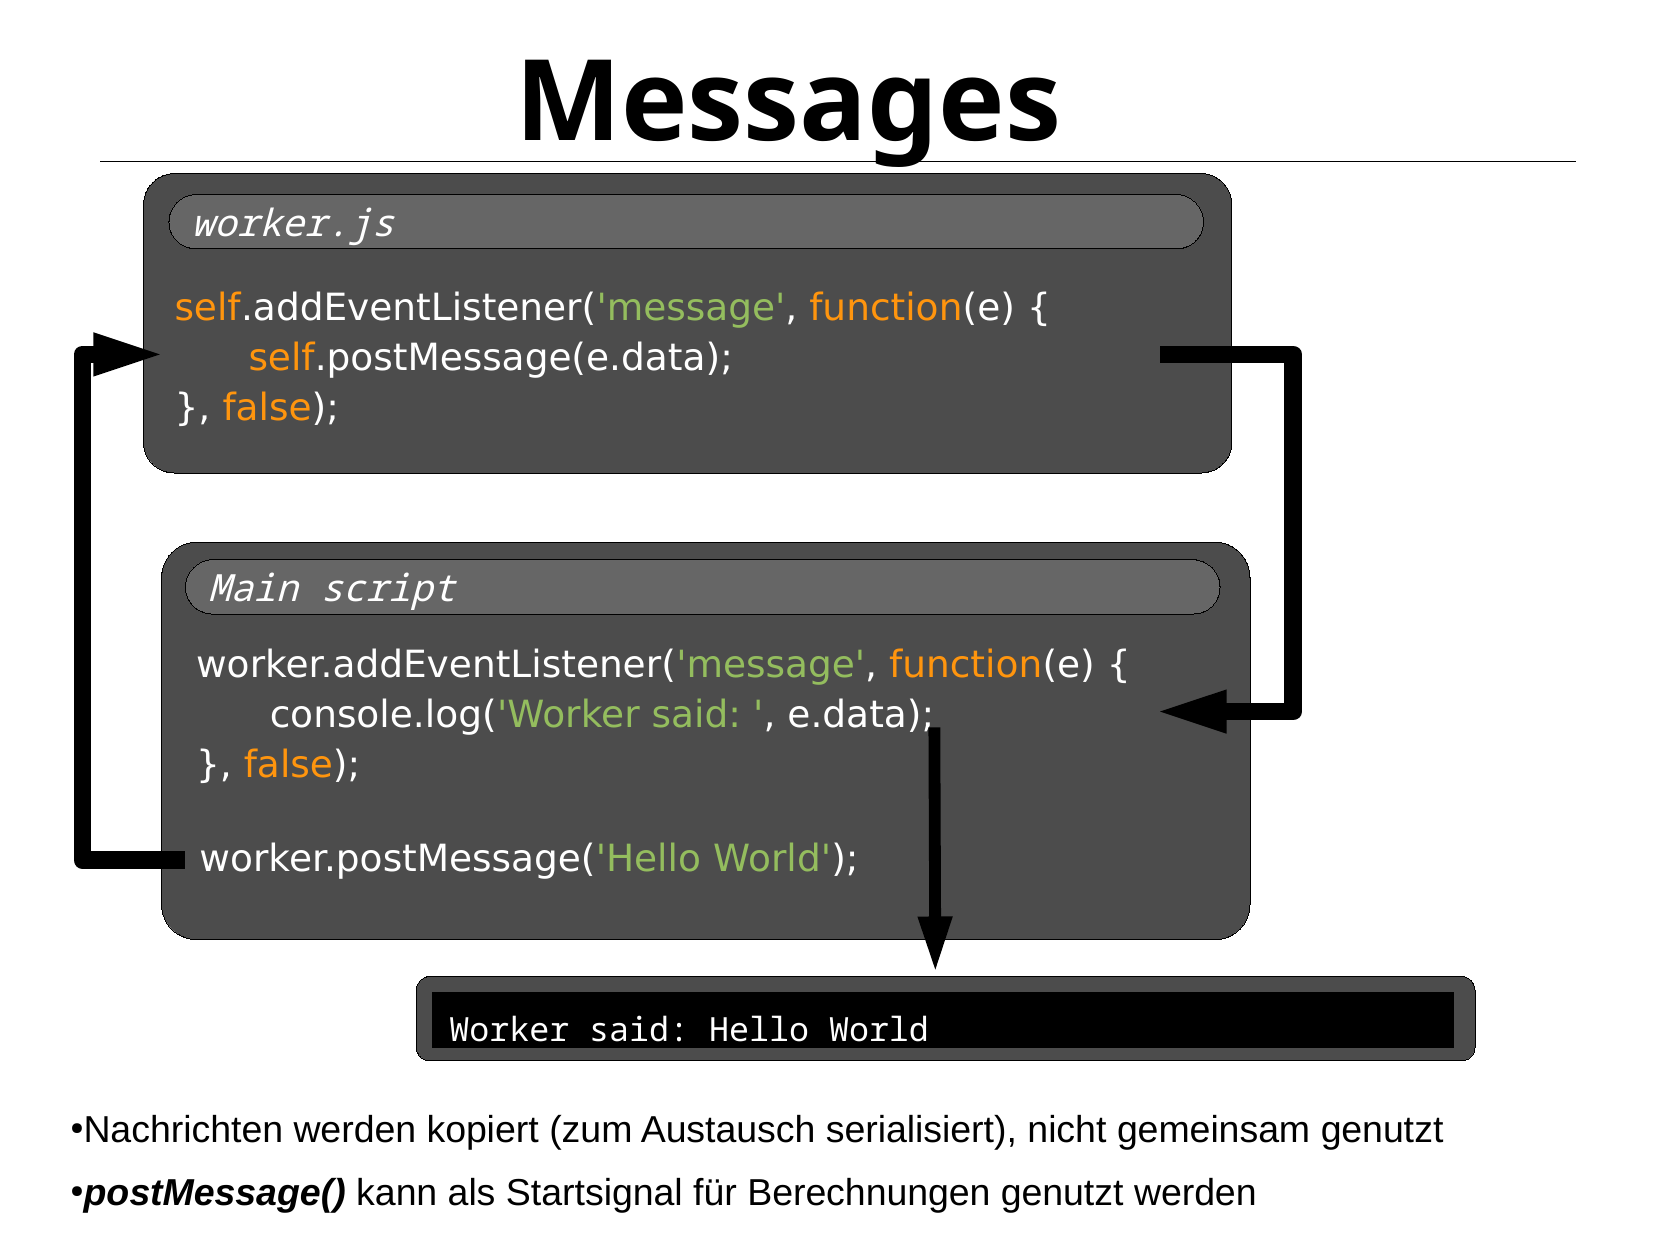

Messages
worker.js
self.addEventListener('message', function(e) {
	self.postMessage(e.data);
}, false);
Main script
worker.addEventListener('message', function(e) {
	console.log('Worker said: ', e.data);
}, false);
worker.postMessage('Hello World');
Worker said: Hello World
Nachrichten werden kopiert (zum Austausch serialisiert), nicht gemeinsam genutzt
postMessage() kann als Startsignal für Berechnungen genutzt werden